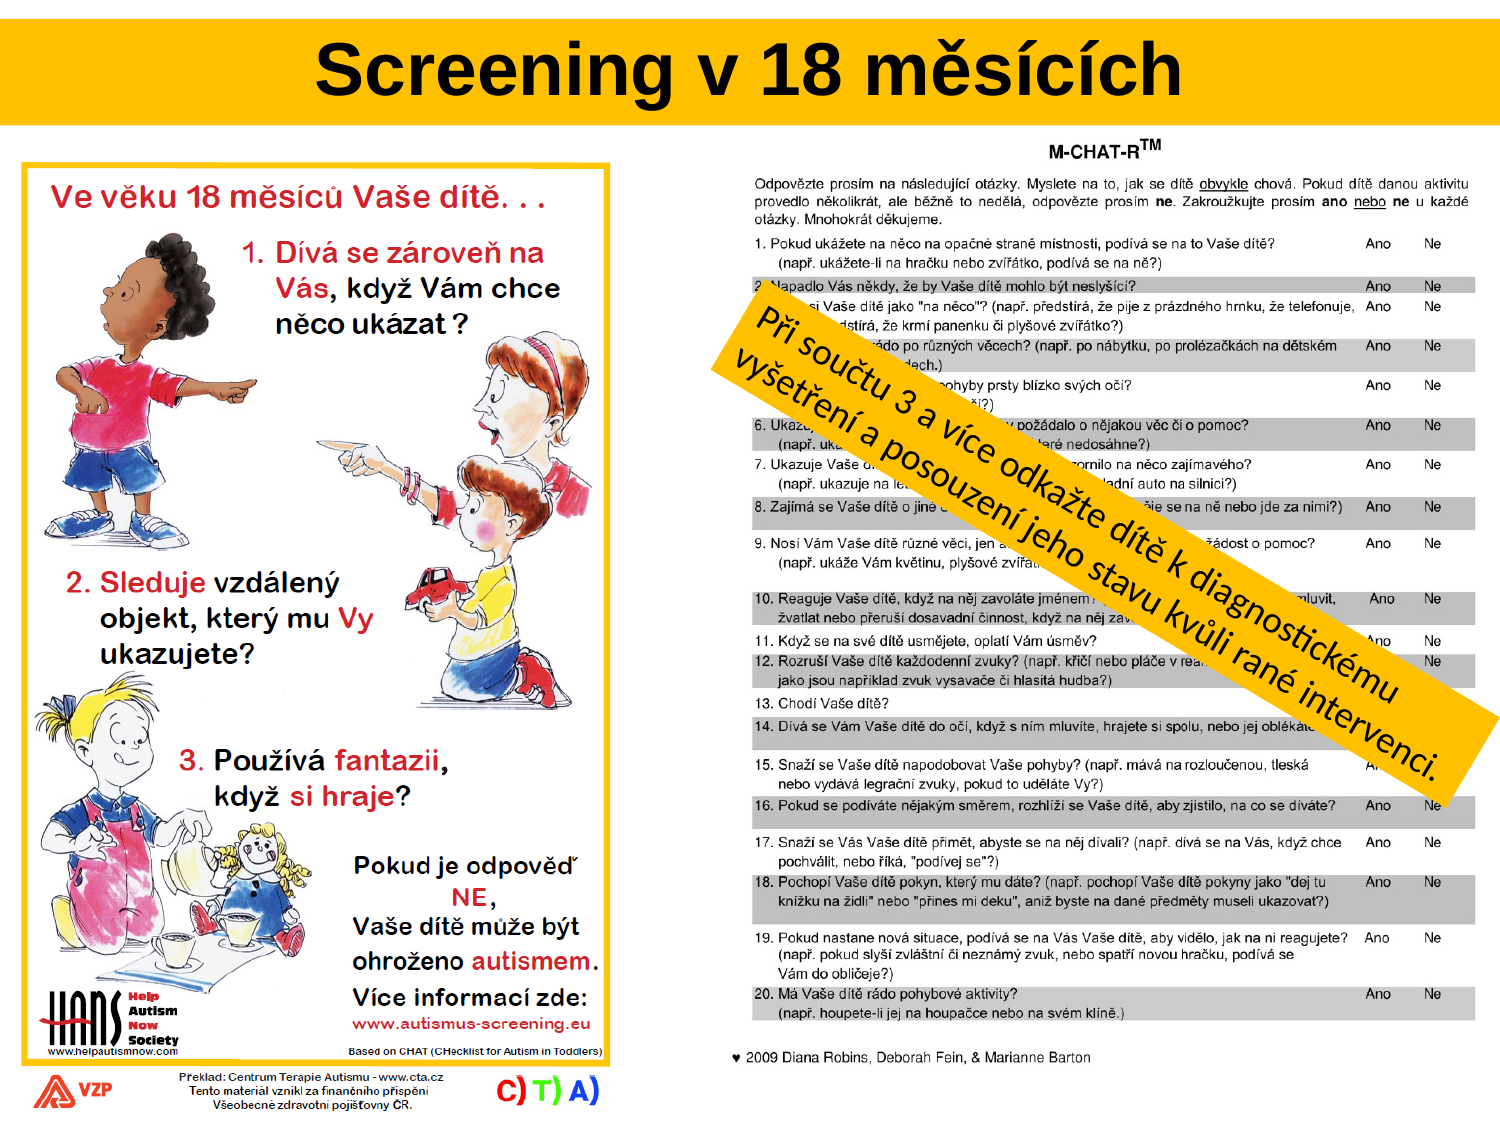

# Screening v 18 měsících
Modifikovaný dotazníkový test pro záchyt
poruchy autistického spektra u batolat,
Robins, Fein, Barton, 2009
Modified Checklist for Autism in Toddlers, Revised
16-30 měsíců, ordinace PLDD
Při součtu 3 a více odkažte dítě k diagnostickému vyšetření a posouzení jeho stavu kvůli rané intervenci.